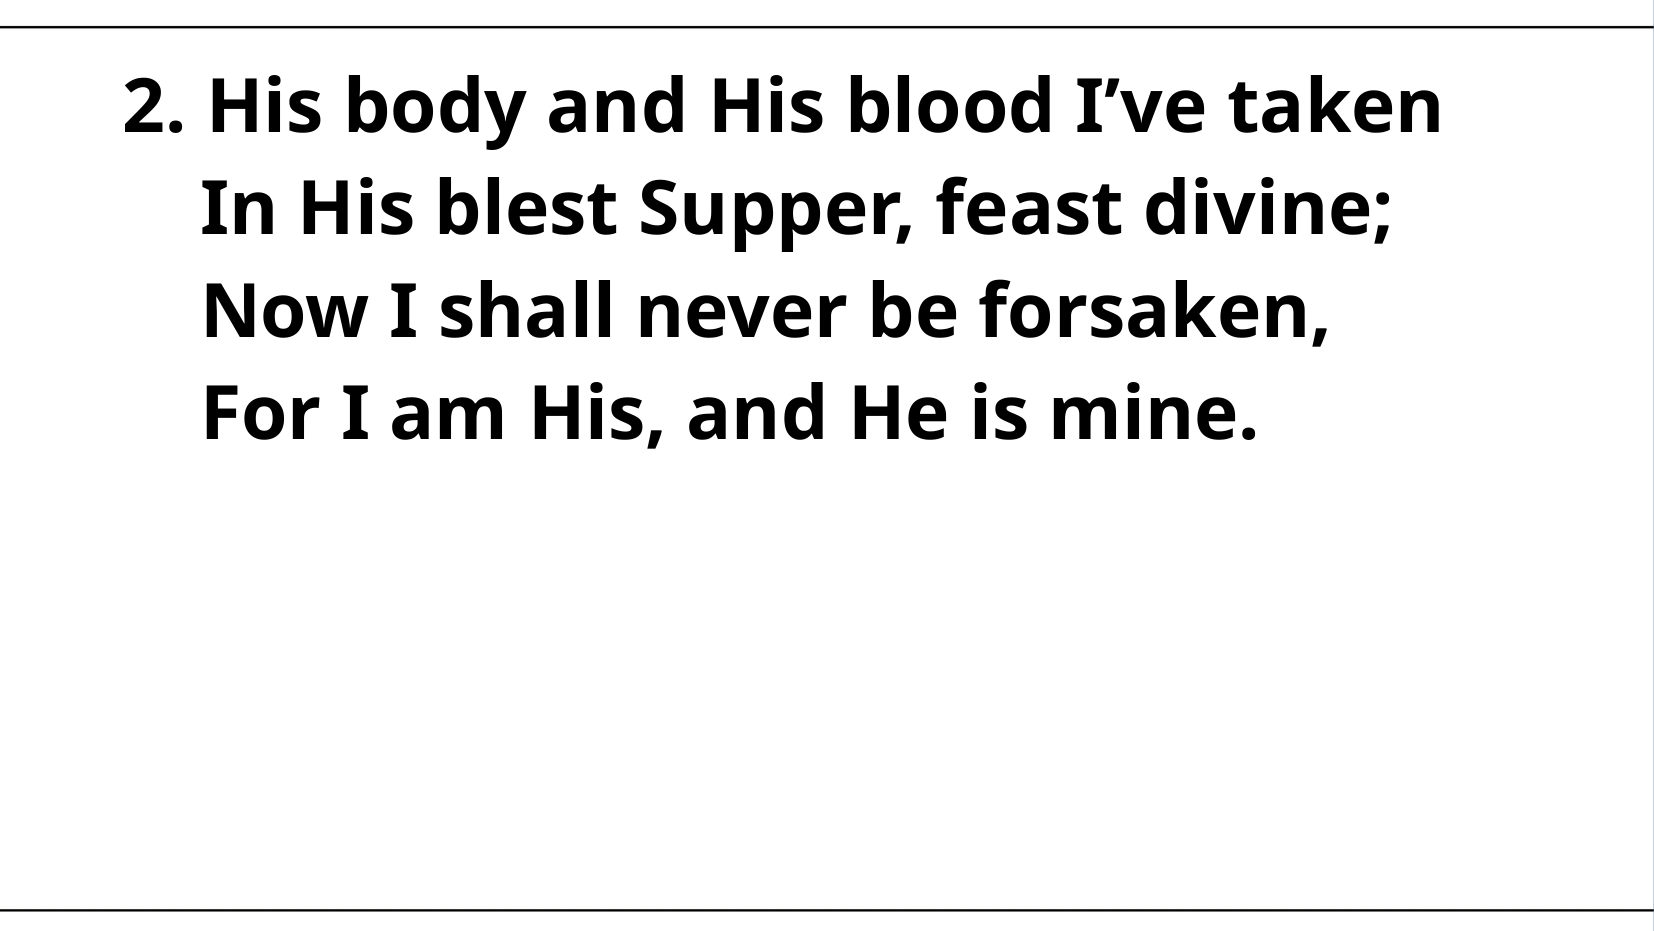

2. His body and His blood I’ve taken
 In His blest Supper, feast divine;
 Now I shall never be forsaken,
 For I am His, and He is mine.